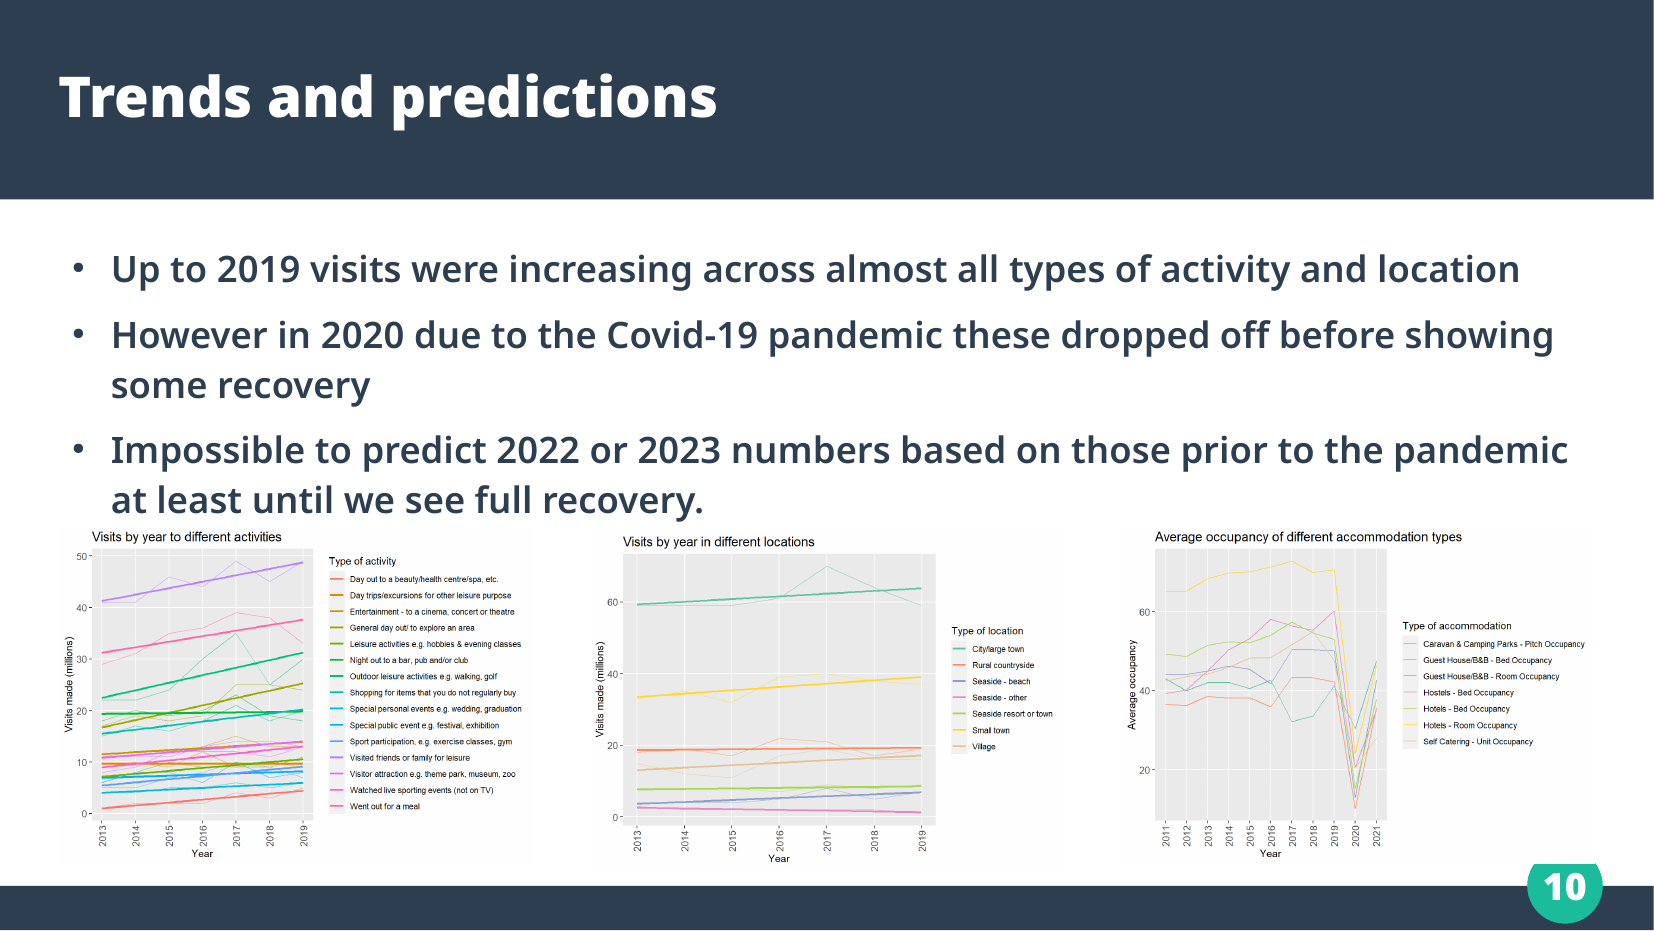

# Trends and predictions
Up to 2019 visits were increasing across almost all types of activity and location
However in 2020 due to the Covid-19 pandemic these dropped off before showing some recovery
Impossible to predict 2022 or 2023 numbers based on those prior to the pandemic at least until we see full recovery.